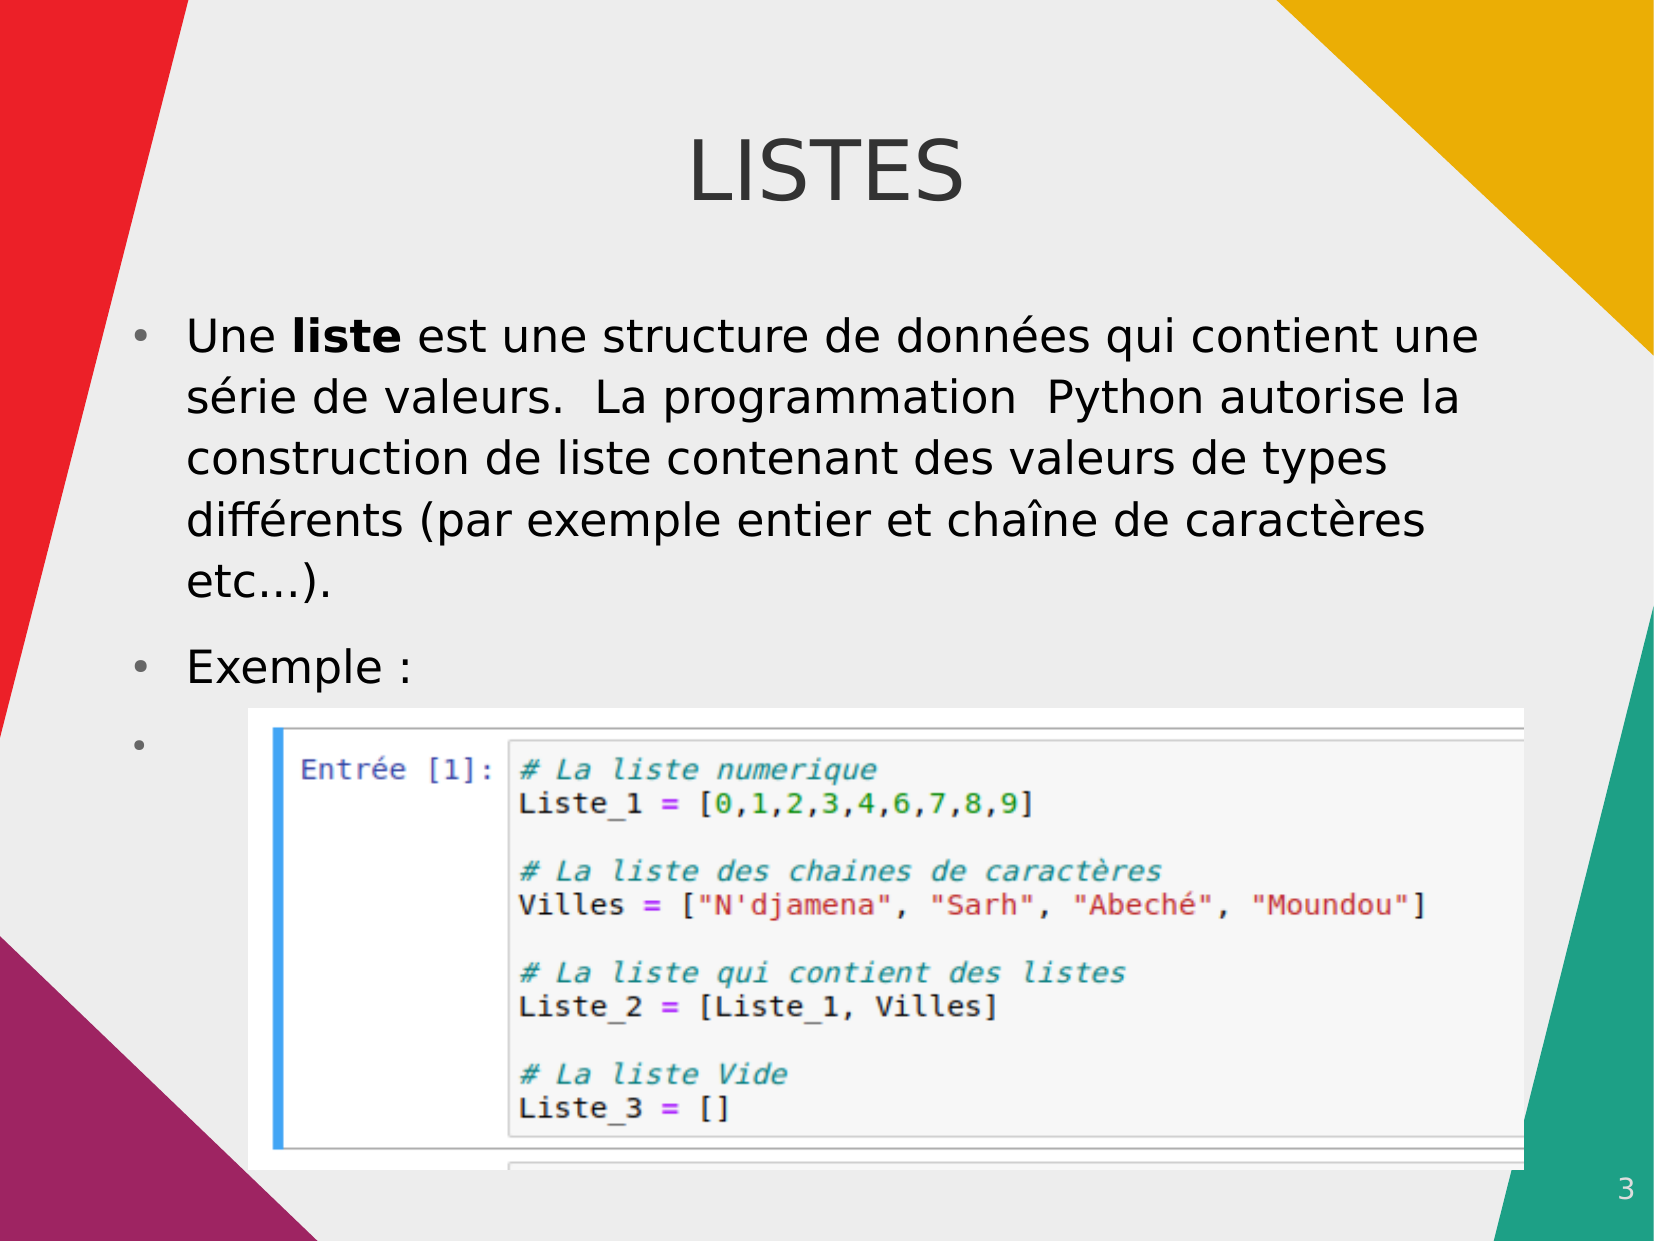

# LISTES
Une liste est une structure de données qui contient une série de valeurs. La programmation Python autorise la construction de liste contenant des valeurs de types différents (par exemple entier et chaîne de caractères etc...).
Exemple :
3